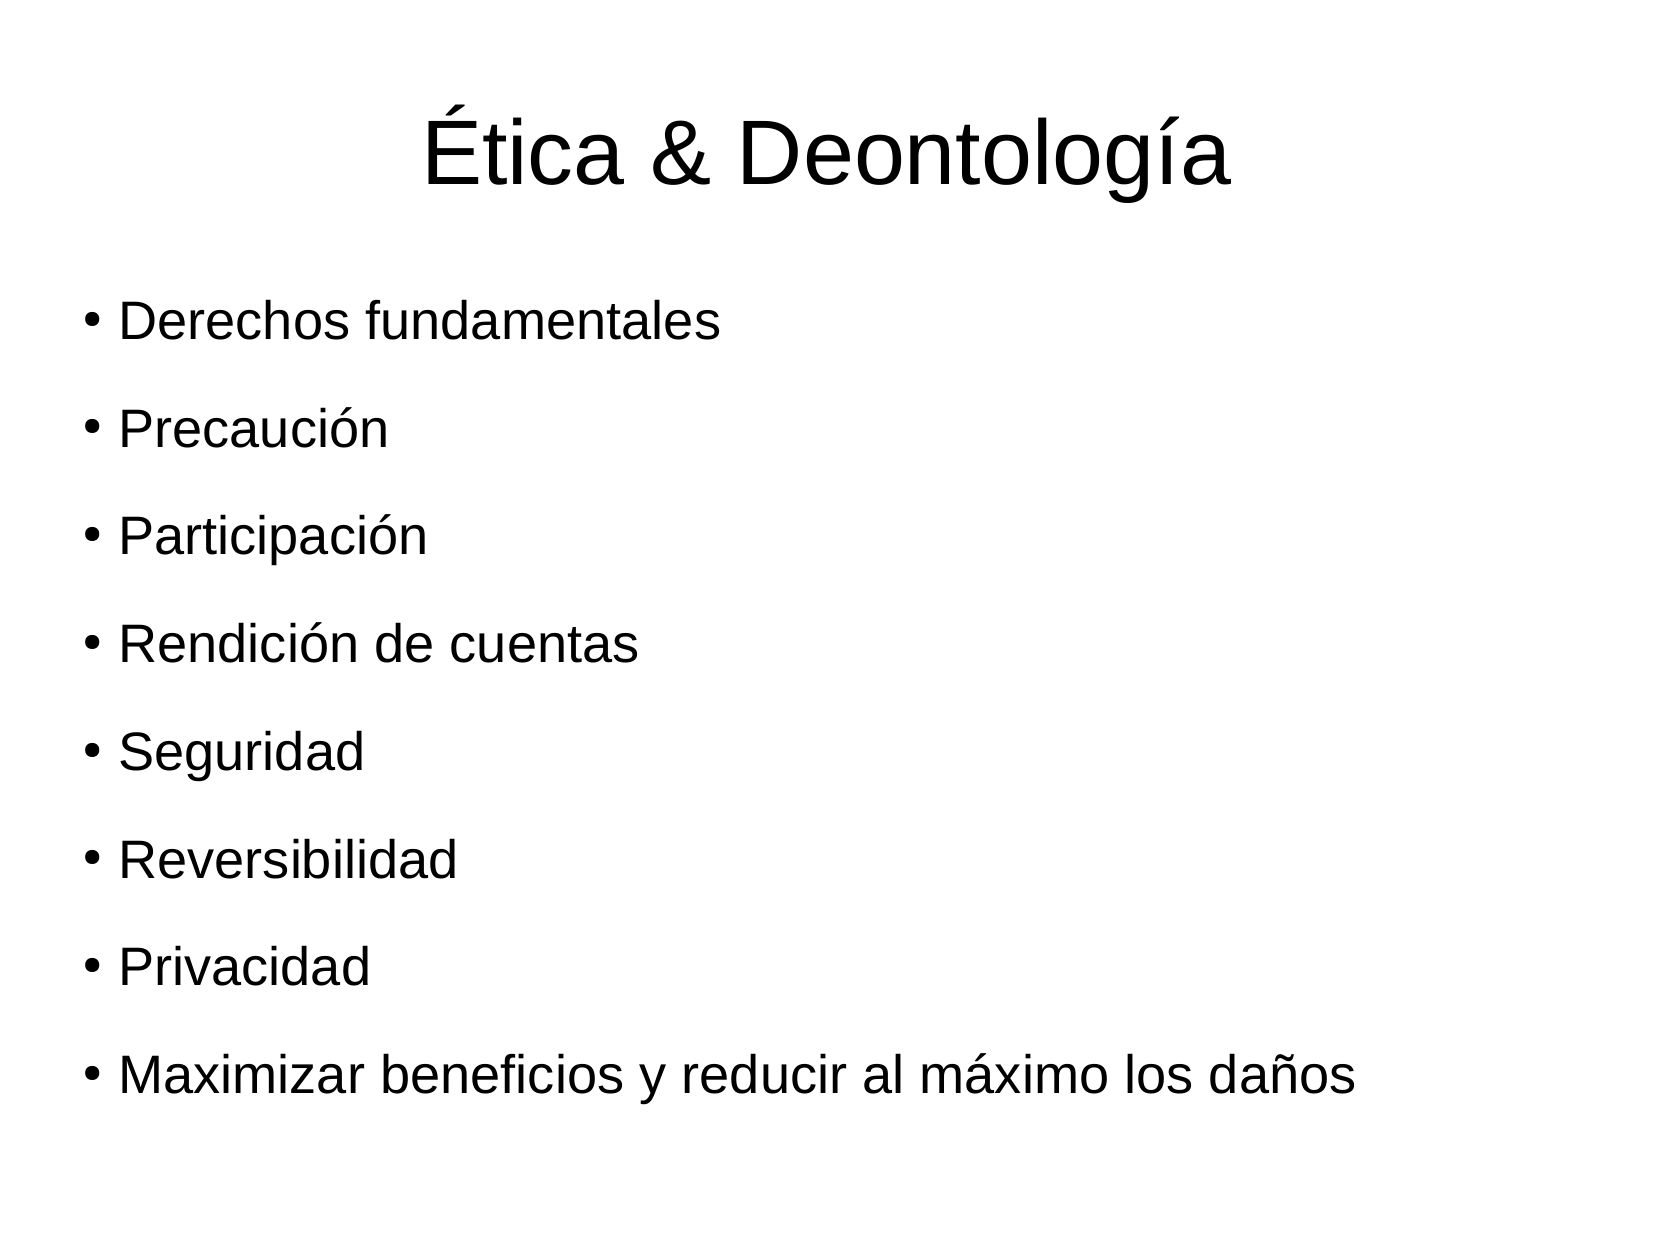

# Ética & Deontología
Derechos fundamentales
Precaución
Participación
Rendición de cuentas
Seguridad
Reversibilidad
Privacidad
Maximizar beneficios y reducir al máximo los daños